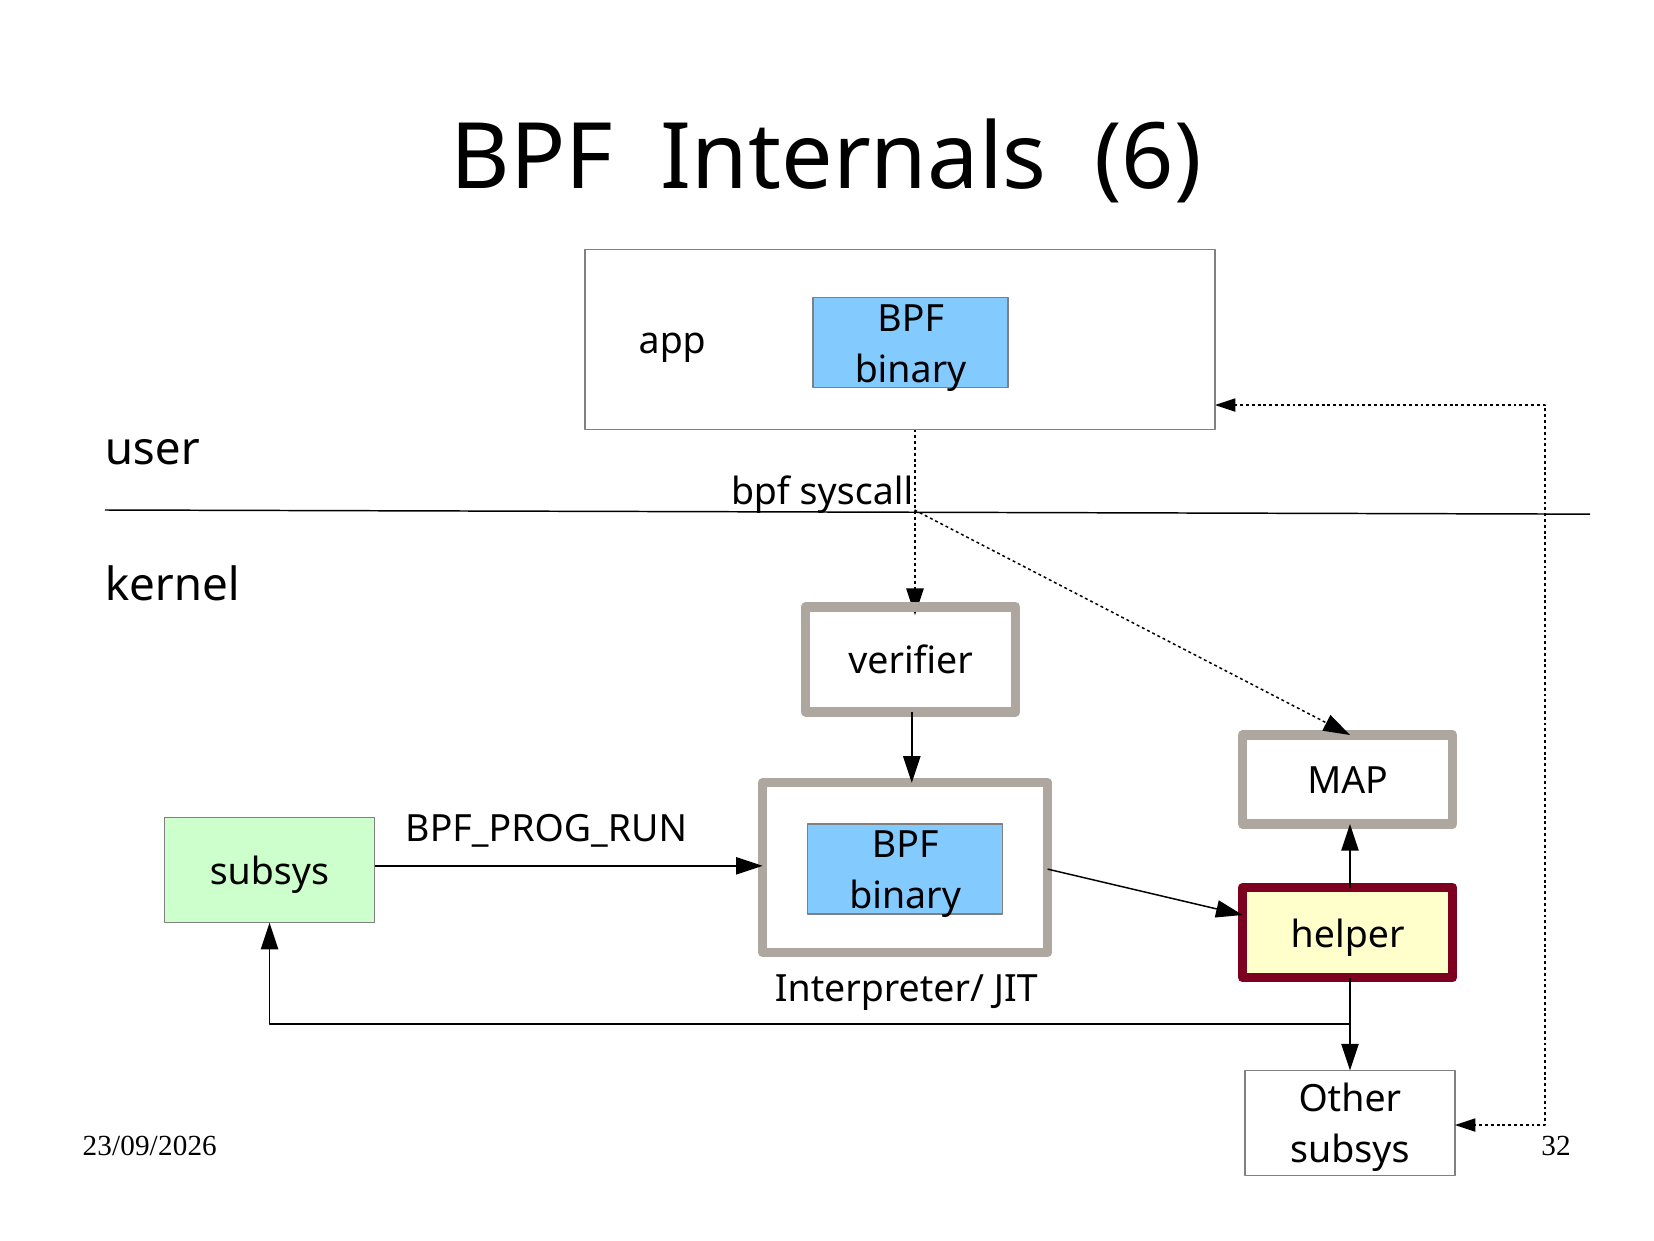

# BPF Internals (6)
 app
BPF
binary
user
bpf syscall
kernel
verifier
MAP
BPF_PROG_RUN
subsys
BPF
binary
helper
Interpreter/ JIT
Other
subsys
32